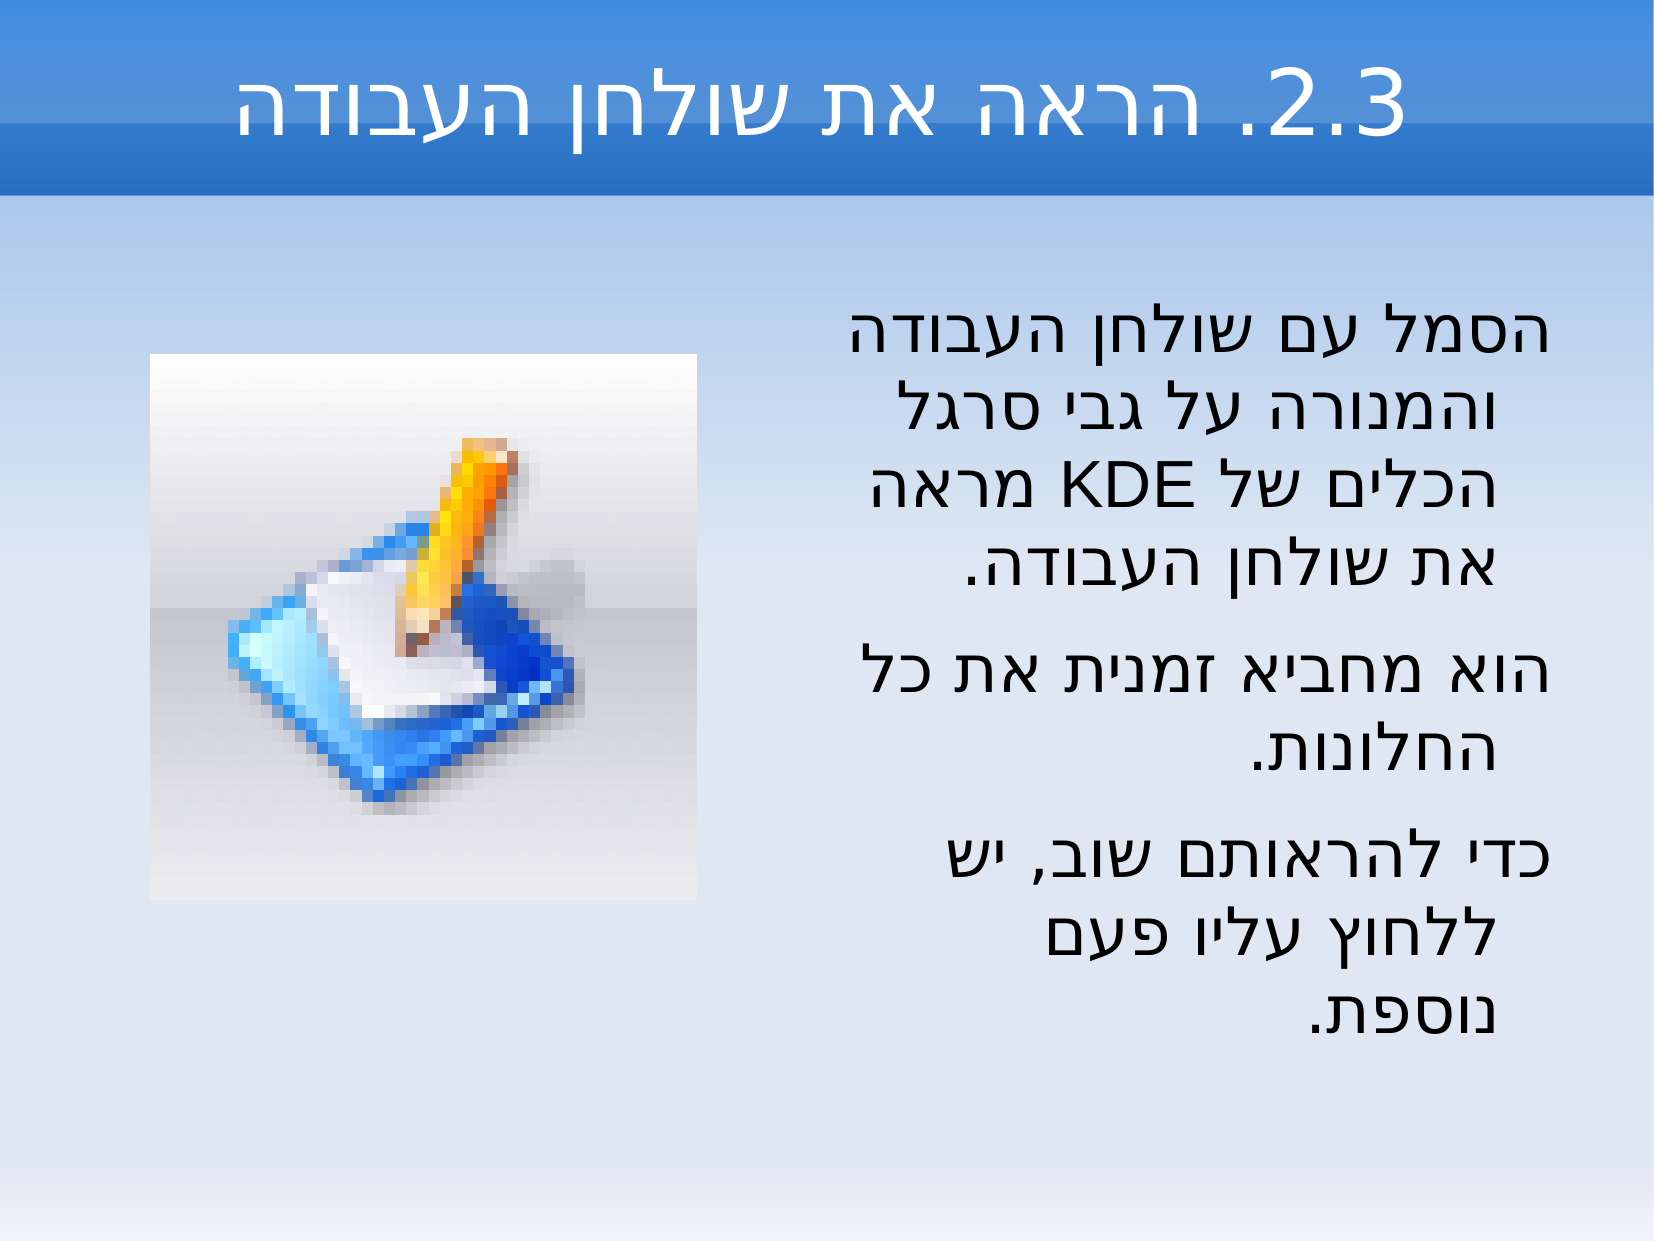

# 2.3. הראה את שולחן העבודה
הסמל עם שולחן העבודה והמנורה על גבי סרגל הכלים של KDE מראה את שולחן העבודה.
הוא מחביא זמנית את כל החלונות.
כדי להראותם שוב, יש ללחוץ עליו פעם נוספת.